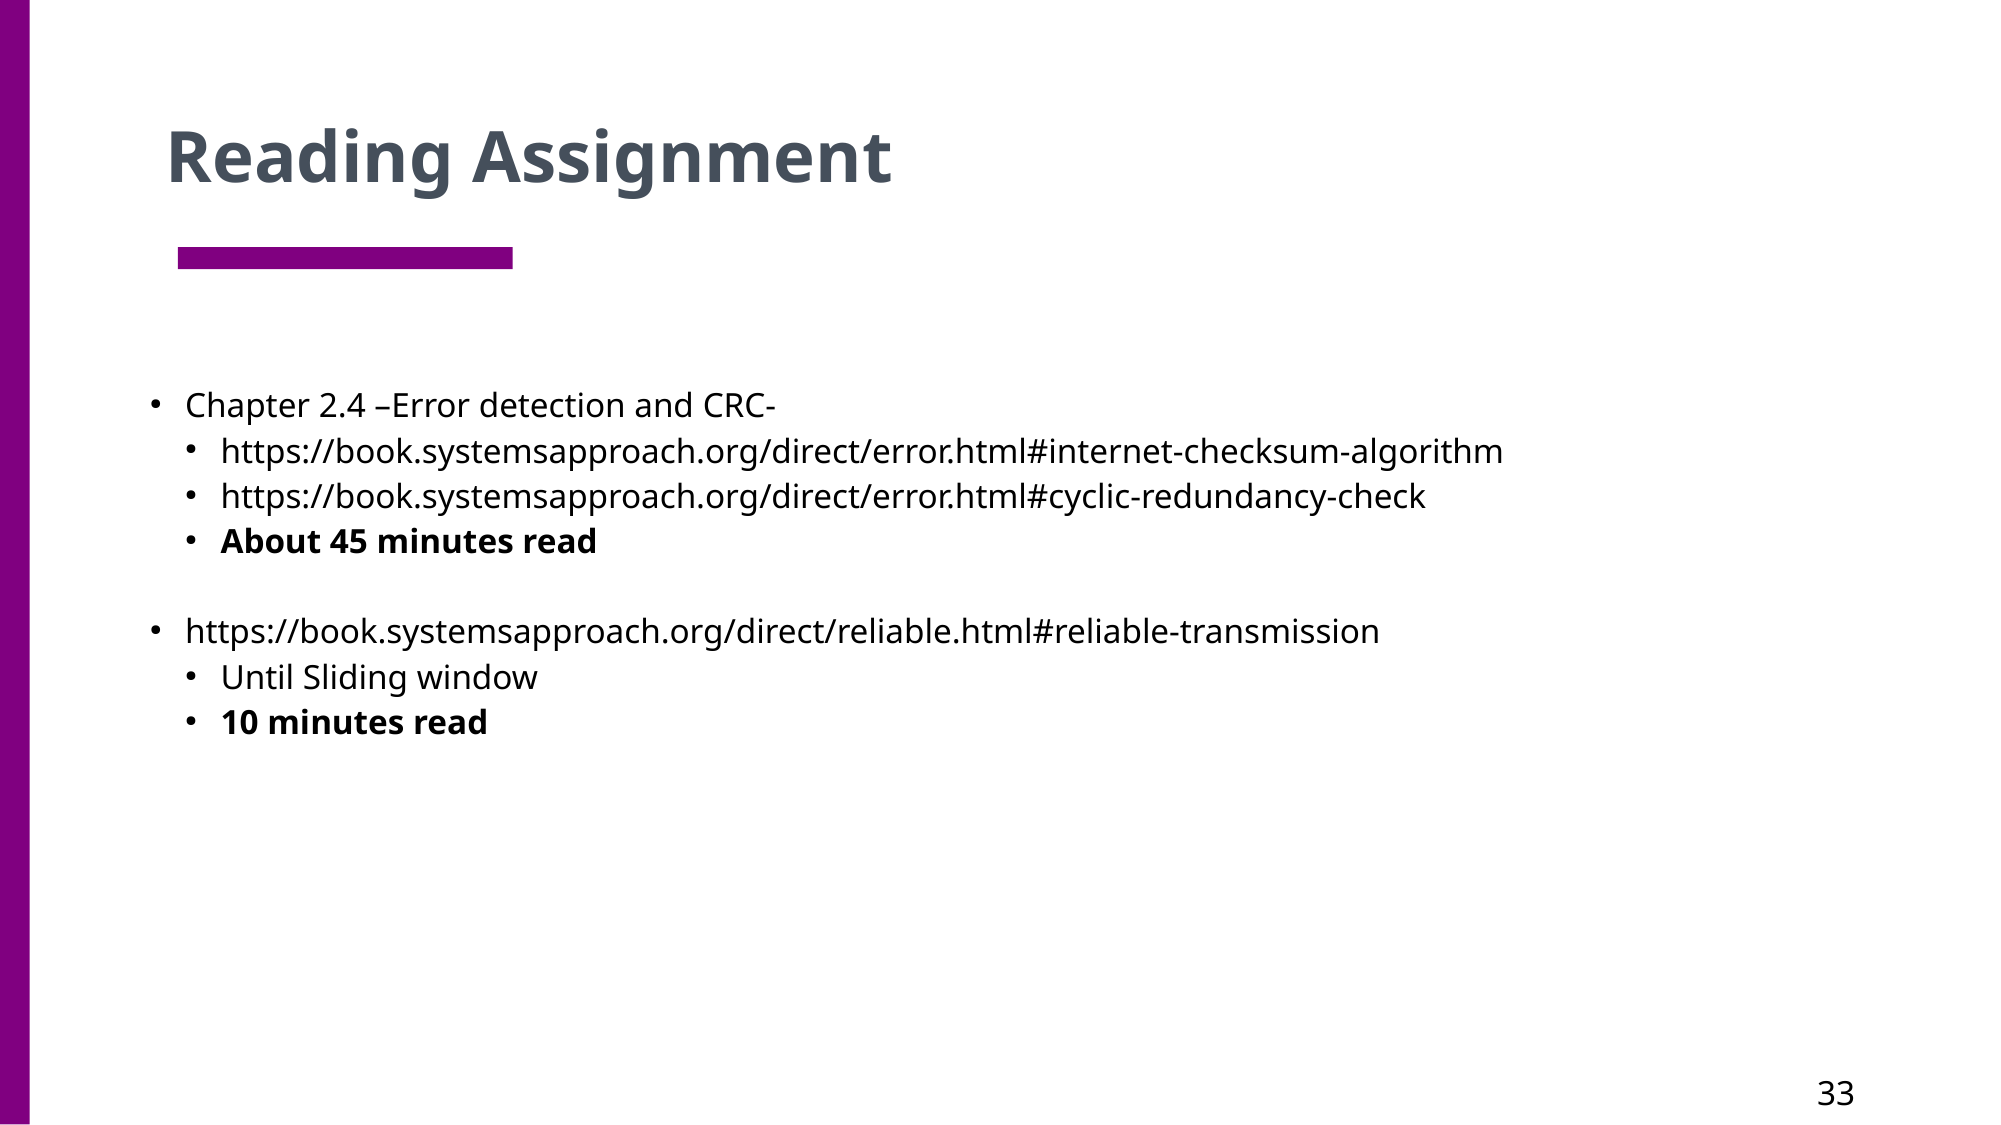

Reading Assignment
Chapter 2.4 –Error detection and CRC-
https://book.systemsapproach.org/direct/error.html#internet-checksum-algorithm
https://book.systemsapproach.org/direct/error.html#cyclic-redundancy-check
About 45 minutes read
https://book.systemsapproach.org/direct/reliable.html#reliable-transmission
Until Sliding window
10 minutes read